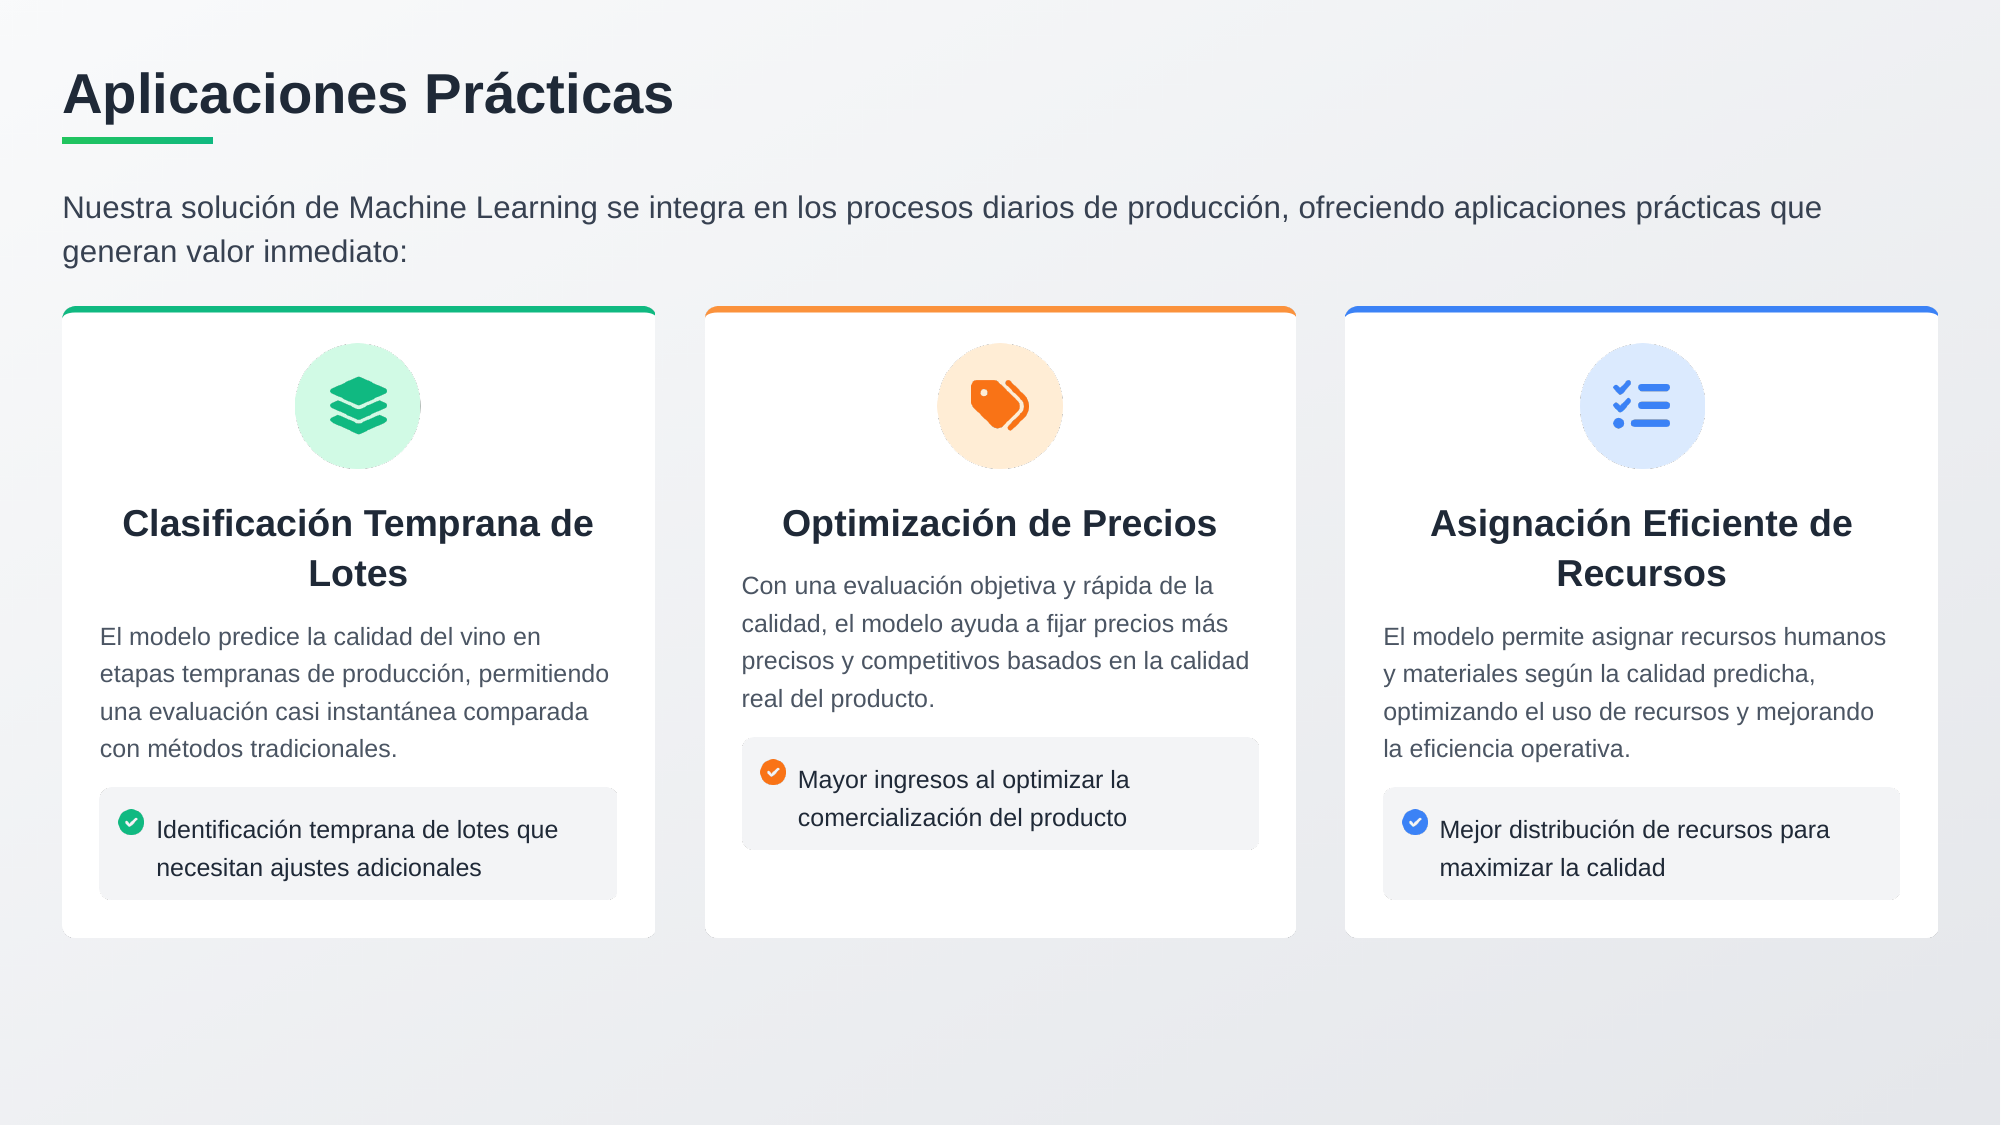

Aplicaciones Prácticas
Nuestra solución de Machine Learning se integra en los procesos diarios de producción, ofreciendo aplicaciones prácticas que generan valor inmediato:
Clasificación Temprana de Lotes
Optimización de Precios
Asignación Eficiente de Recursos
Con una evaluación objetiva y rápida de la calidad, el modelo ayuda a fijar precios más precisos y competitivos basados en la calidad real del producto.
El modelo predice la calidad del vino en etapas tempranas de producción, permitiendo una evaluación casi instantánea comparada con métodos tradicionales.
El modelo permite asignar recursos humanos y materiales según la calidad predicha, optimizando el uso de recursos y mejorando la eficiencia operativa.
Mayor ingresos al optimizar la comercialización del producto
Identificación temprana de lotes que necesitan ajustes adicionales
Mejor distribución de recursos para maximizar la calidad